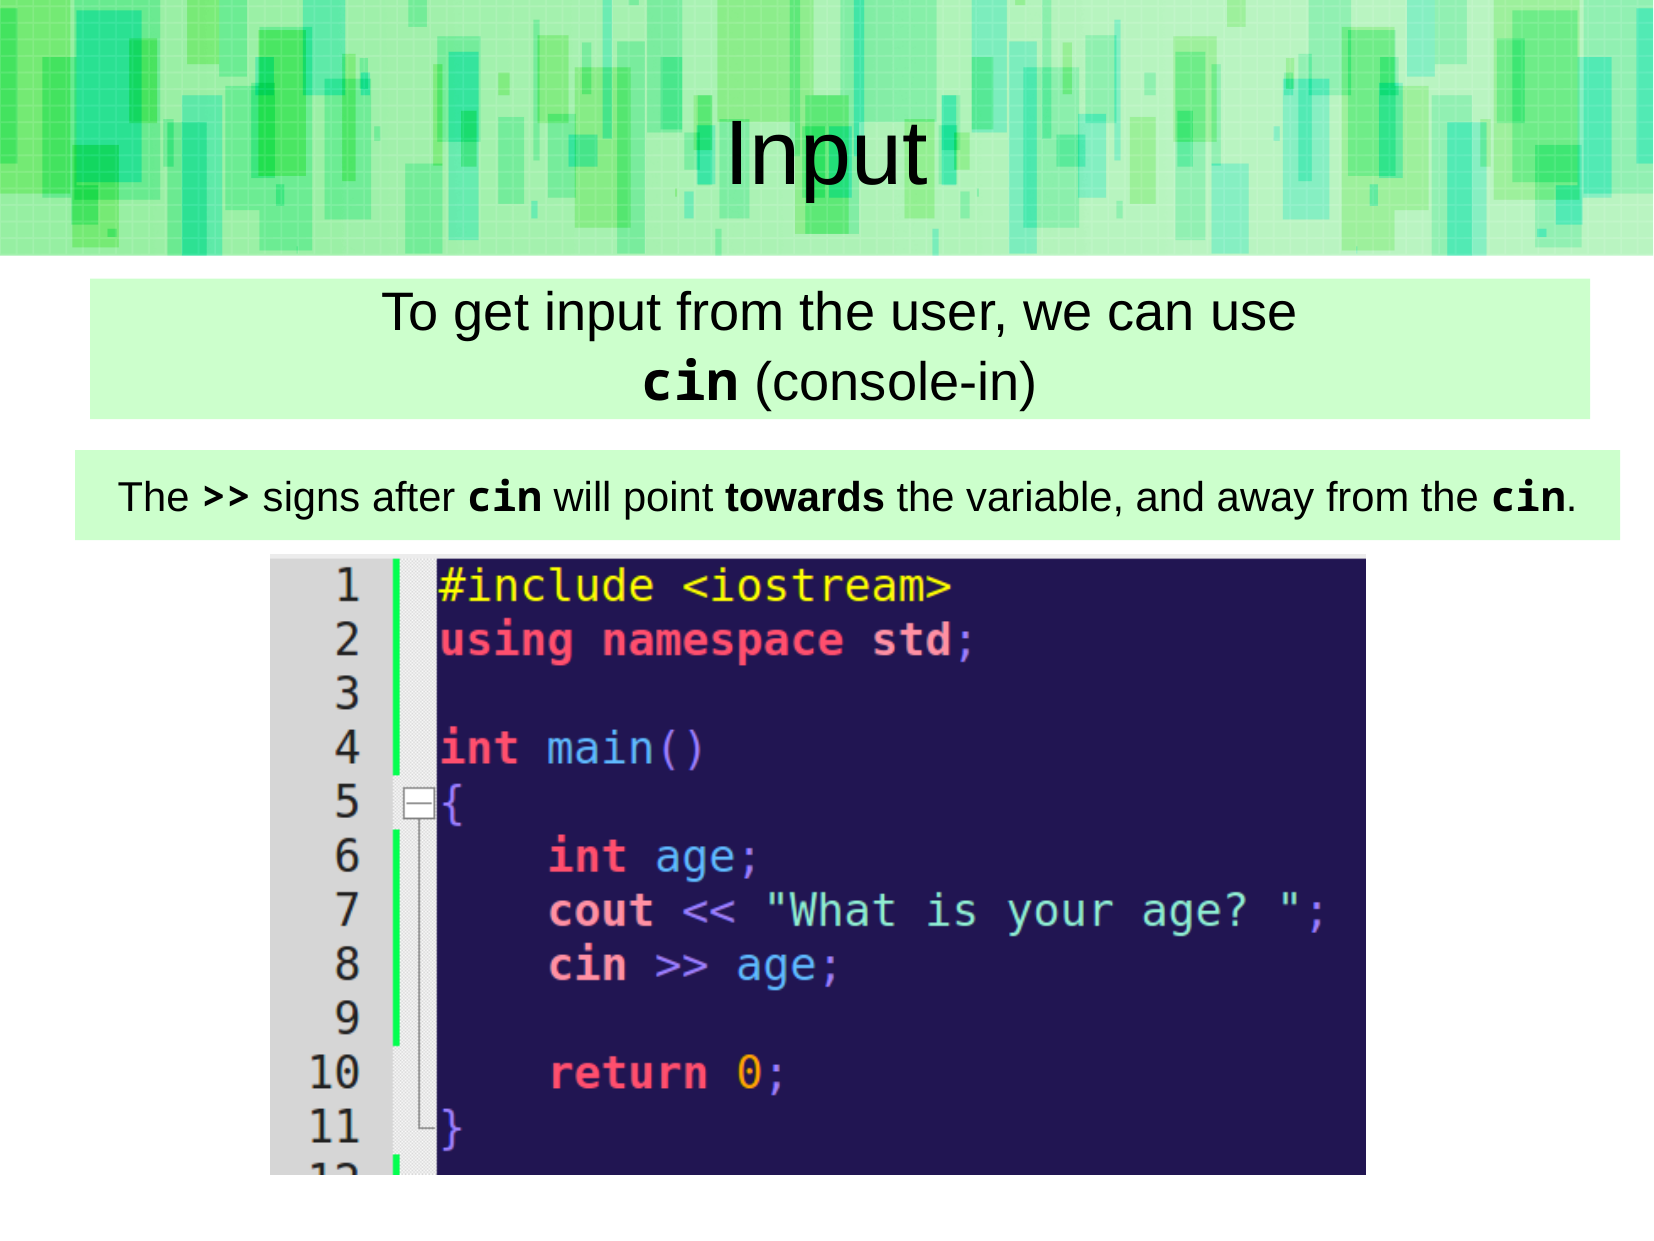

# Input
To get input from the user, we can use
cin (console-in)
The >> signs after cin will point towards the variable, and away from the cin.